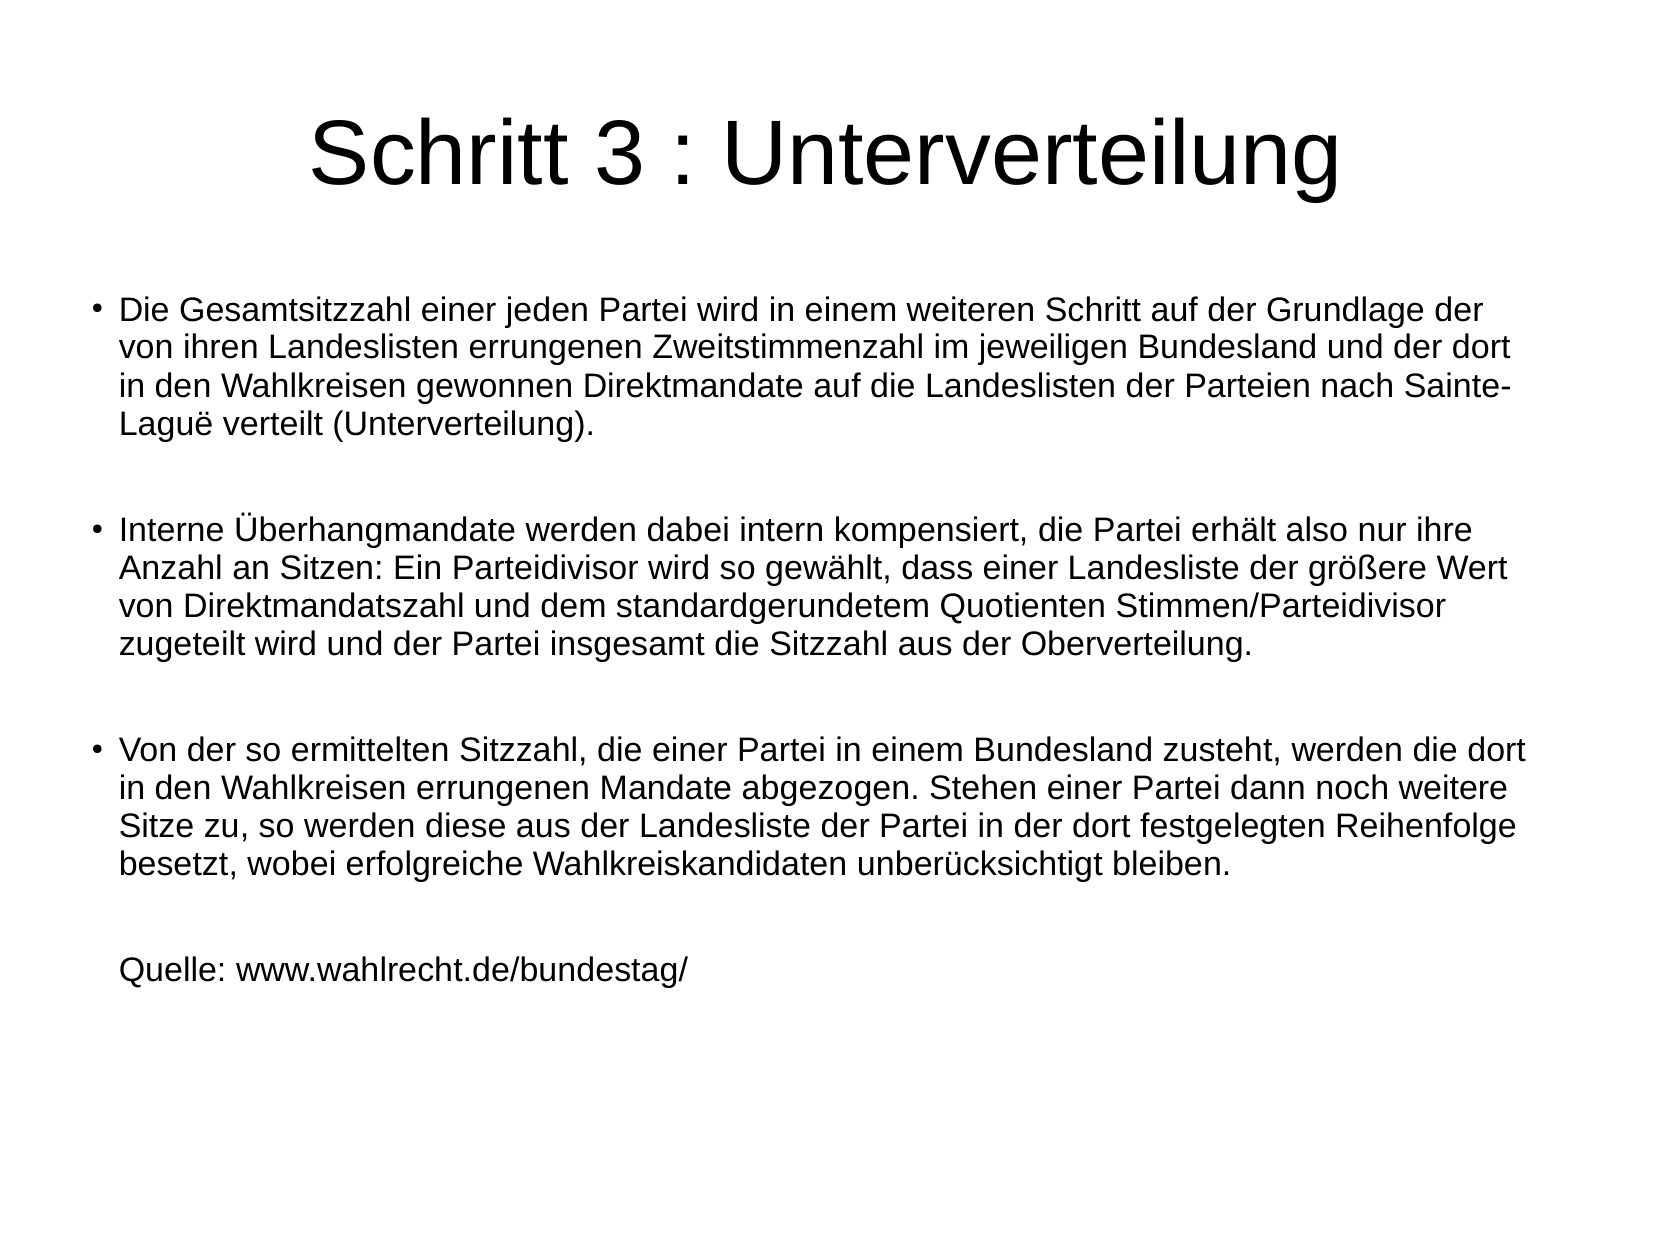

# Schritt 3 : Unterverteilung
Die Gesamtsitzzahl einer jeden Partei wird in einem weiteren Schritt auf der Grundlage der von ihren Landeslisten errungenen Zweitstimmenzahl im jeweiligen Bundesland und der dort in den Wahlkreisen gewonnen Direktmandate auf die Landeslisten der Parteien nach Sainte-Laguë verteilt (Unterverteilung).
Interne Überhangmandate werden dabei intern kompensiert, die Partei erhält also nur ihre Anzahl an Sitzen: Ein Parteidivisor wird so gewählt, dass einer Landesliste der größere Wert von Direktmandatszahl und dem standardgerundetem Quotienten Stimmen/Parteidivisor zugeteilt wird und der Partei insgesamt die Sitzzahl aus der Oberverteilung.
Von der so ermittelten Sitzzahl, die einer Partei in einem Bundesland zusteht, werden die dort in den Wahlkreisen errungenen Mandate abgezogen. Stehen einer Partei dann noch weitere Sitze zu, so werden diese aus der Landesliste der Partei in der dort festgelegten Reihenfolge besetzt, wobei erfolgreiche Wahlkreiskandidaten unberücksichtigt bleiben.
Quelle: www.wahlrecht.de/bundestag/